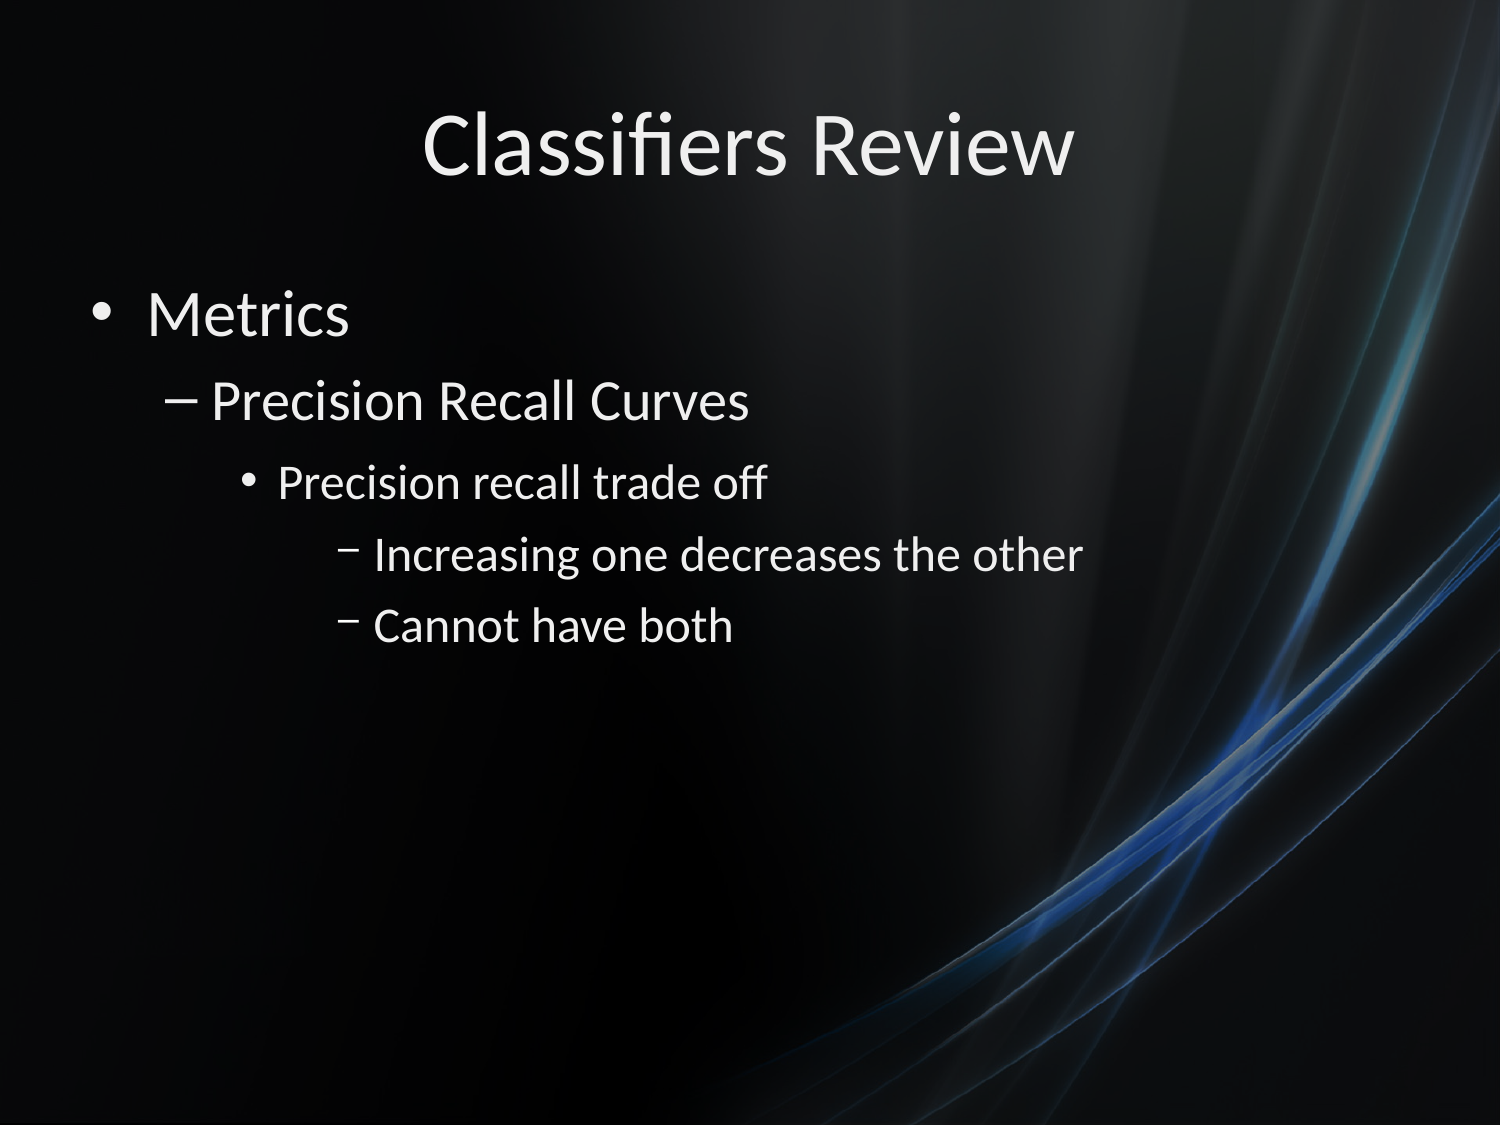

# Classifiers Review
Metrics
Precision Recall Curves
Precision recall trade off
Increasing one decreases the other
Cannot have both